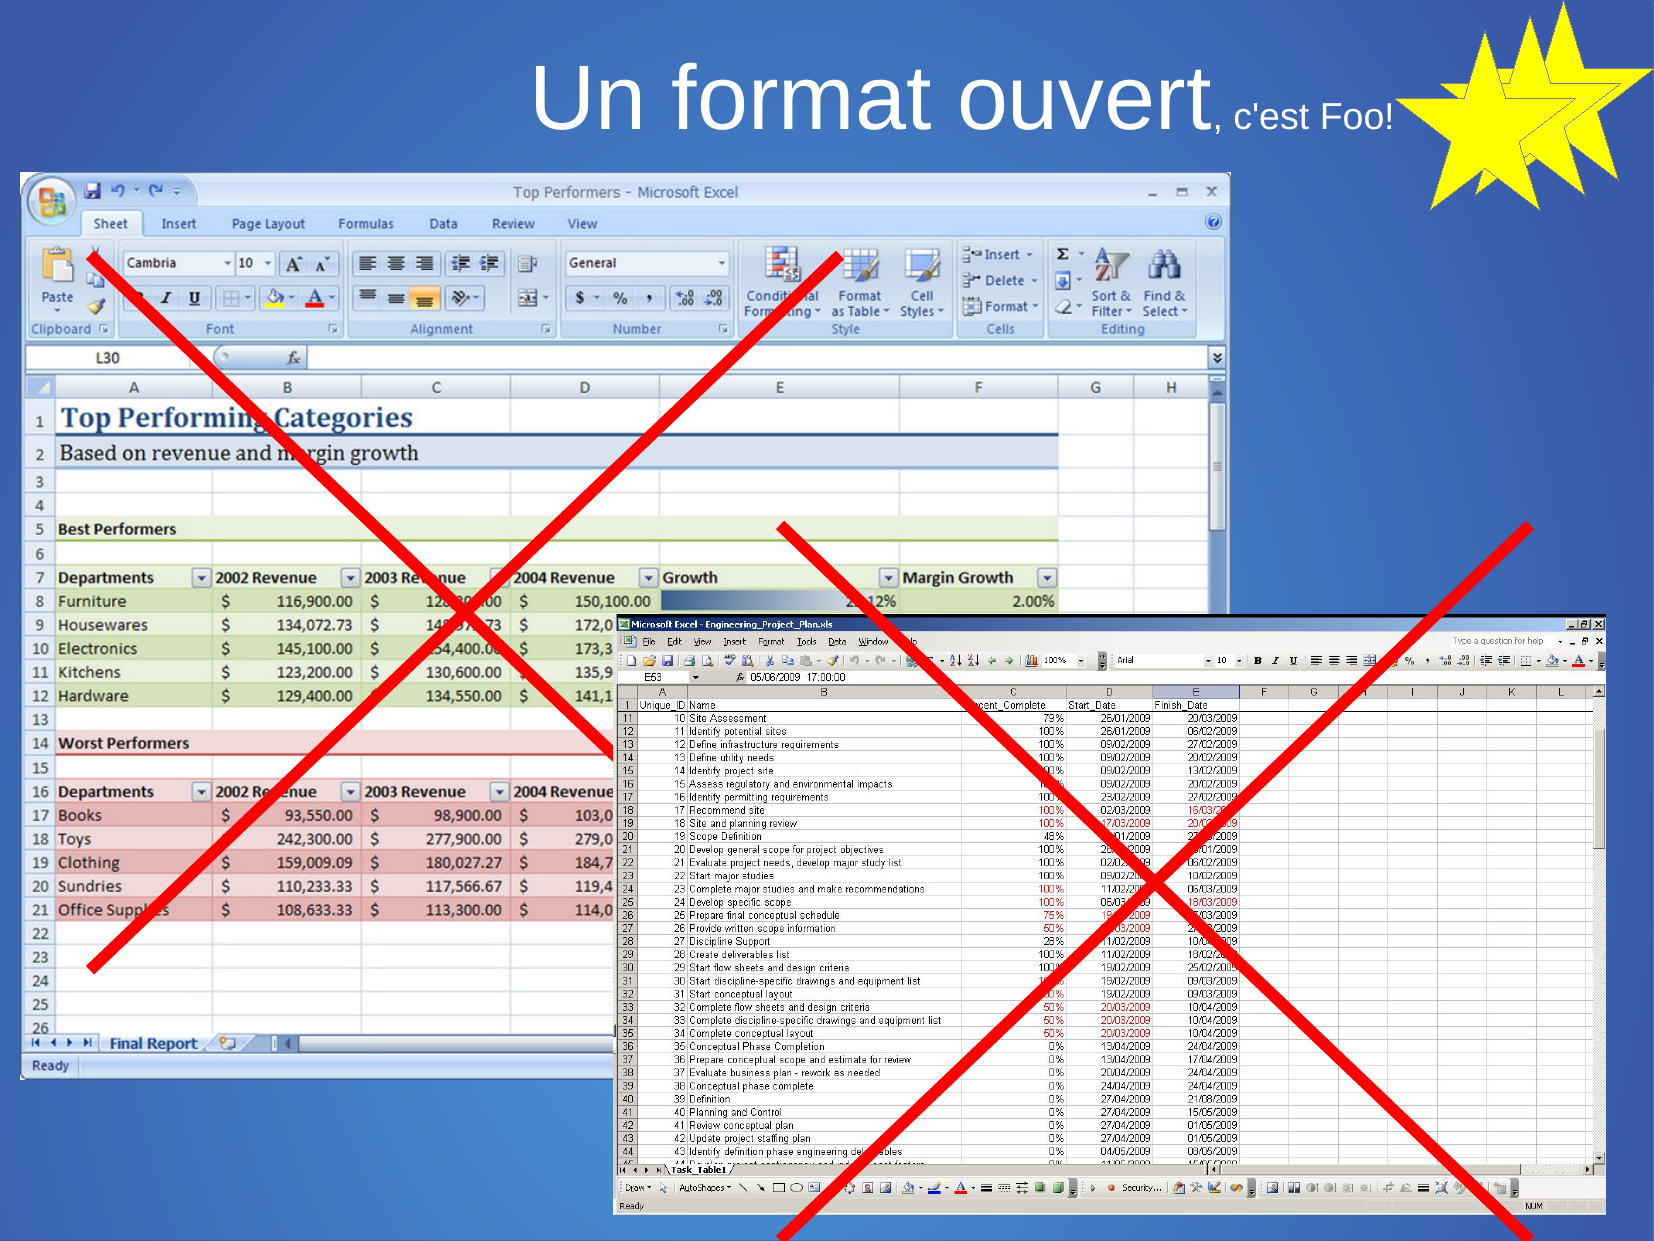

# Un format ouvert, c'est Foo!
Flash